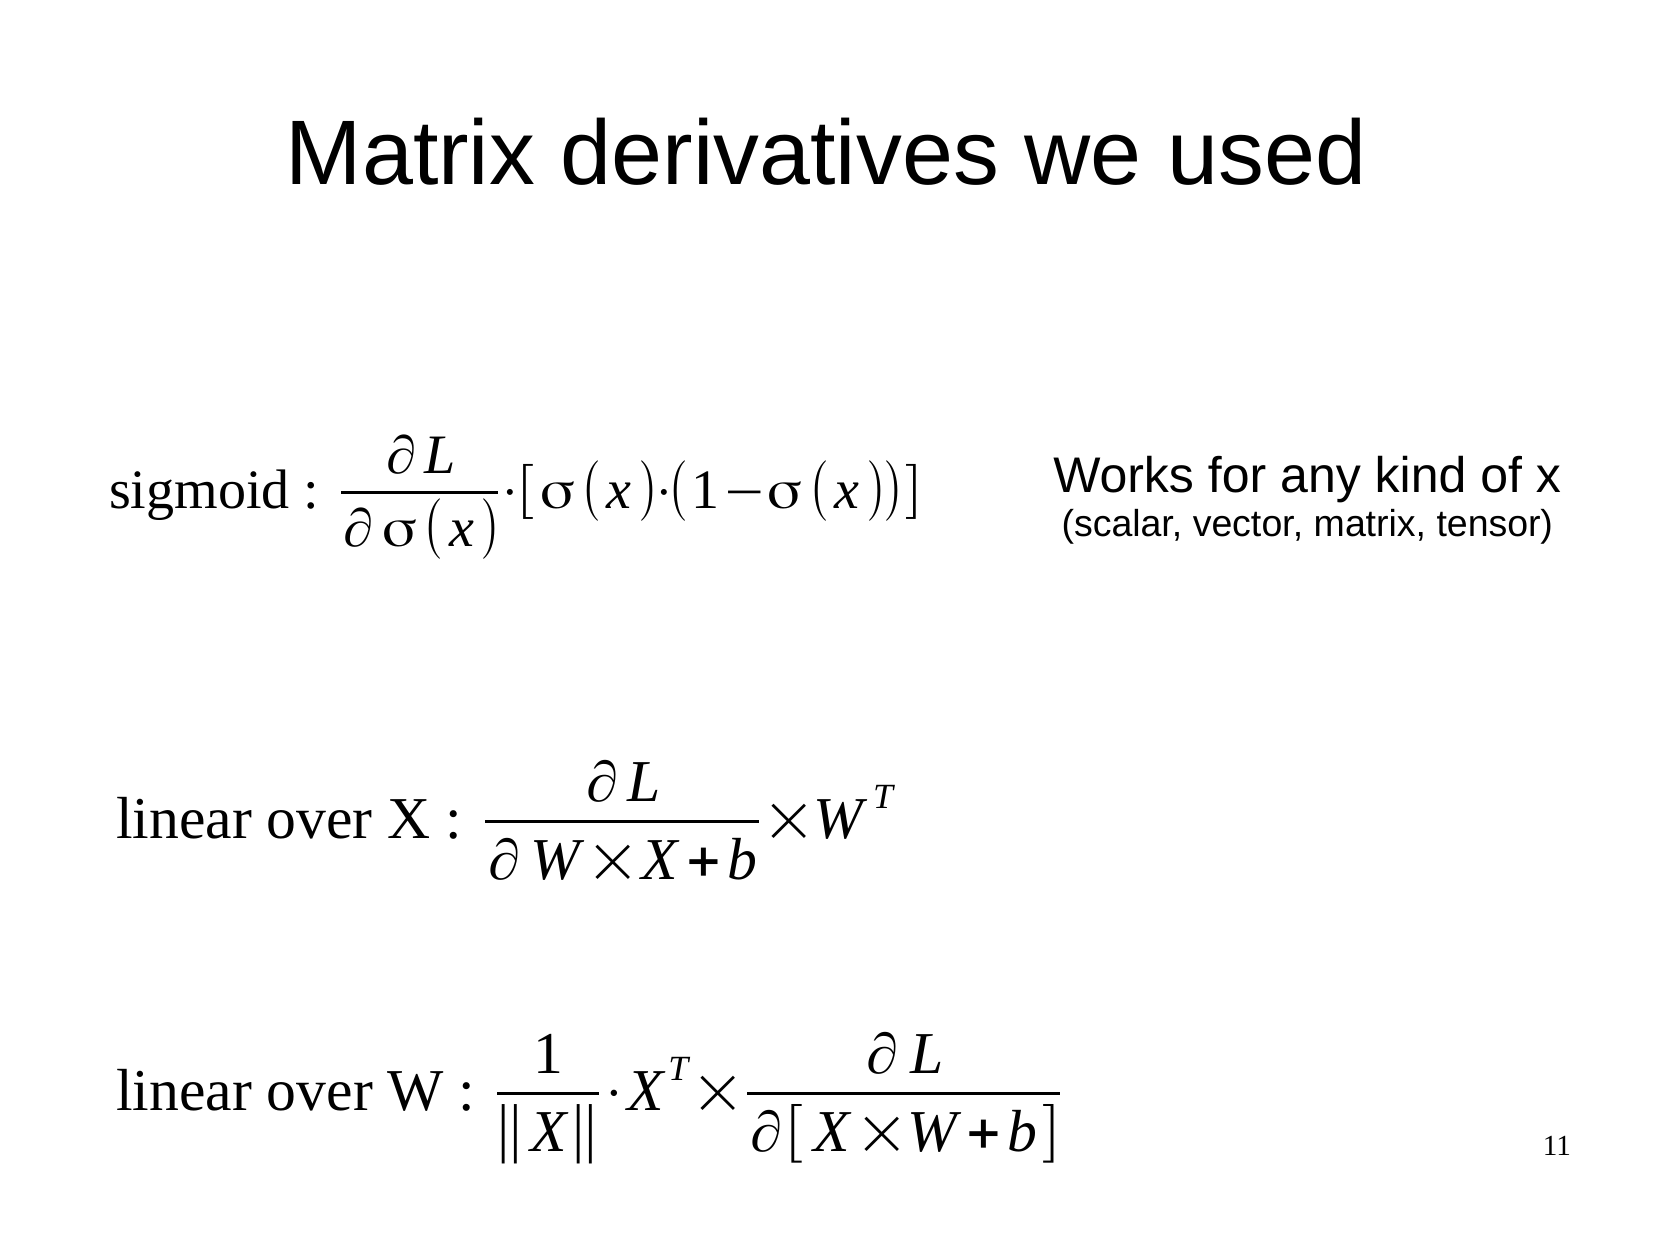

# Matrix derivatives we used
Works for any kind of x
(scalar, vector, matrix, tensor)
11